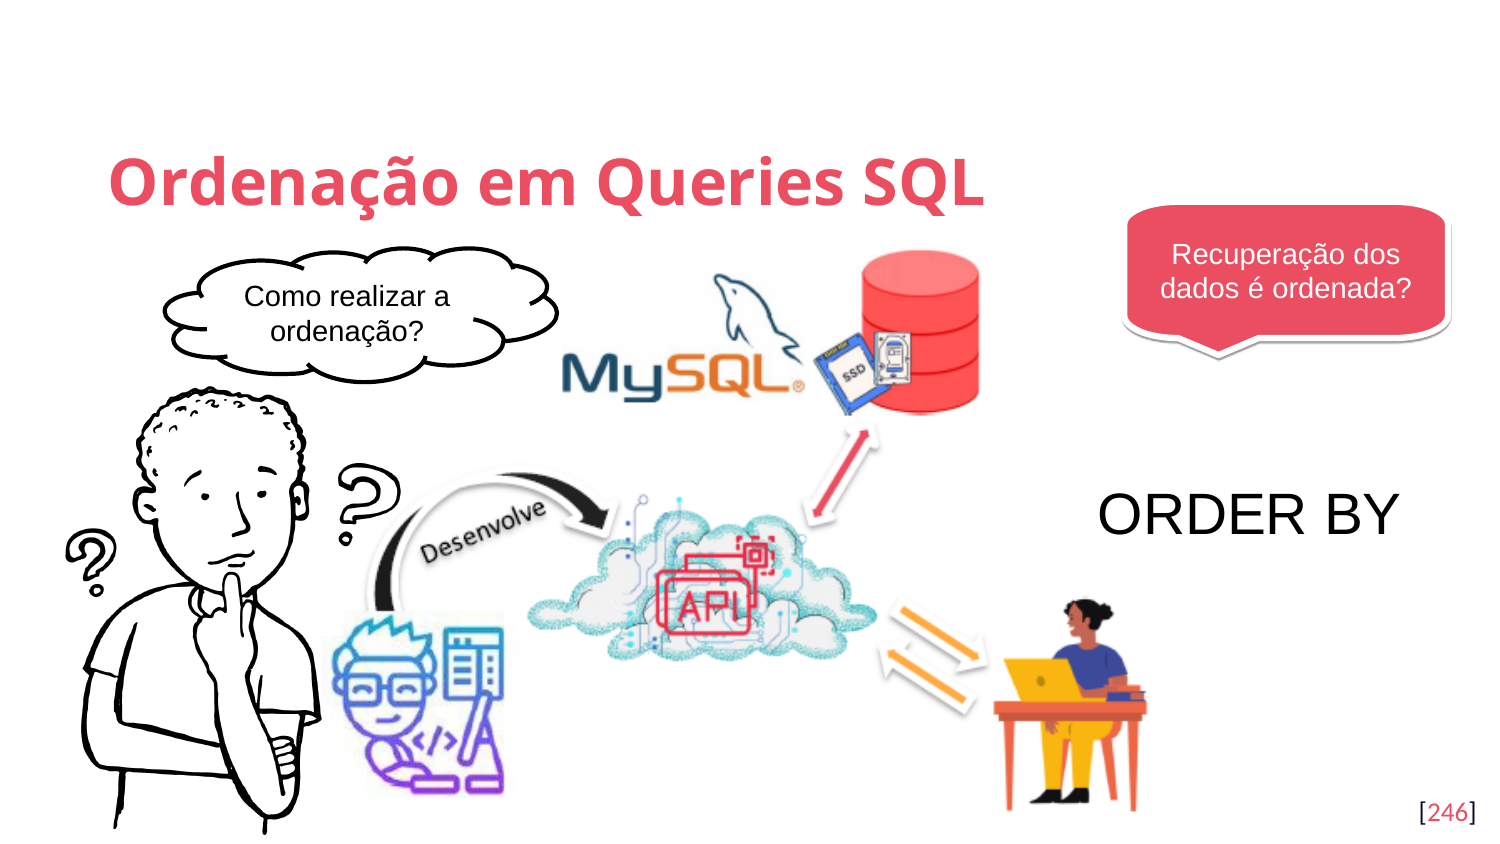

Ordenação em Queries SQL
Recuperação dos dados é ordenada?
Como realizar a ordenação?
ORDER BY